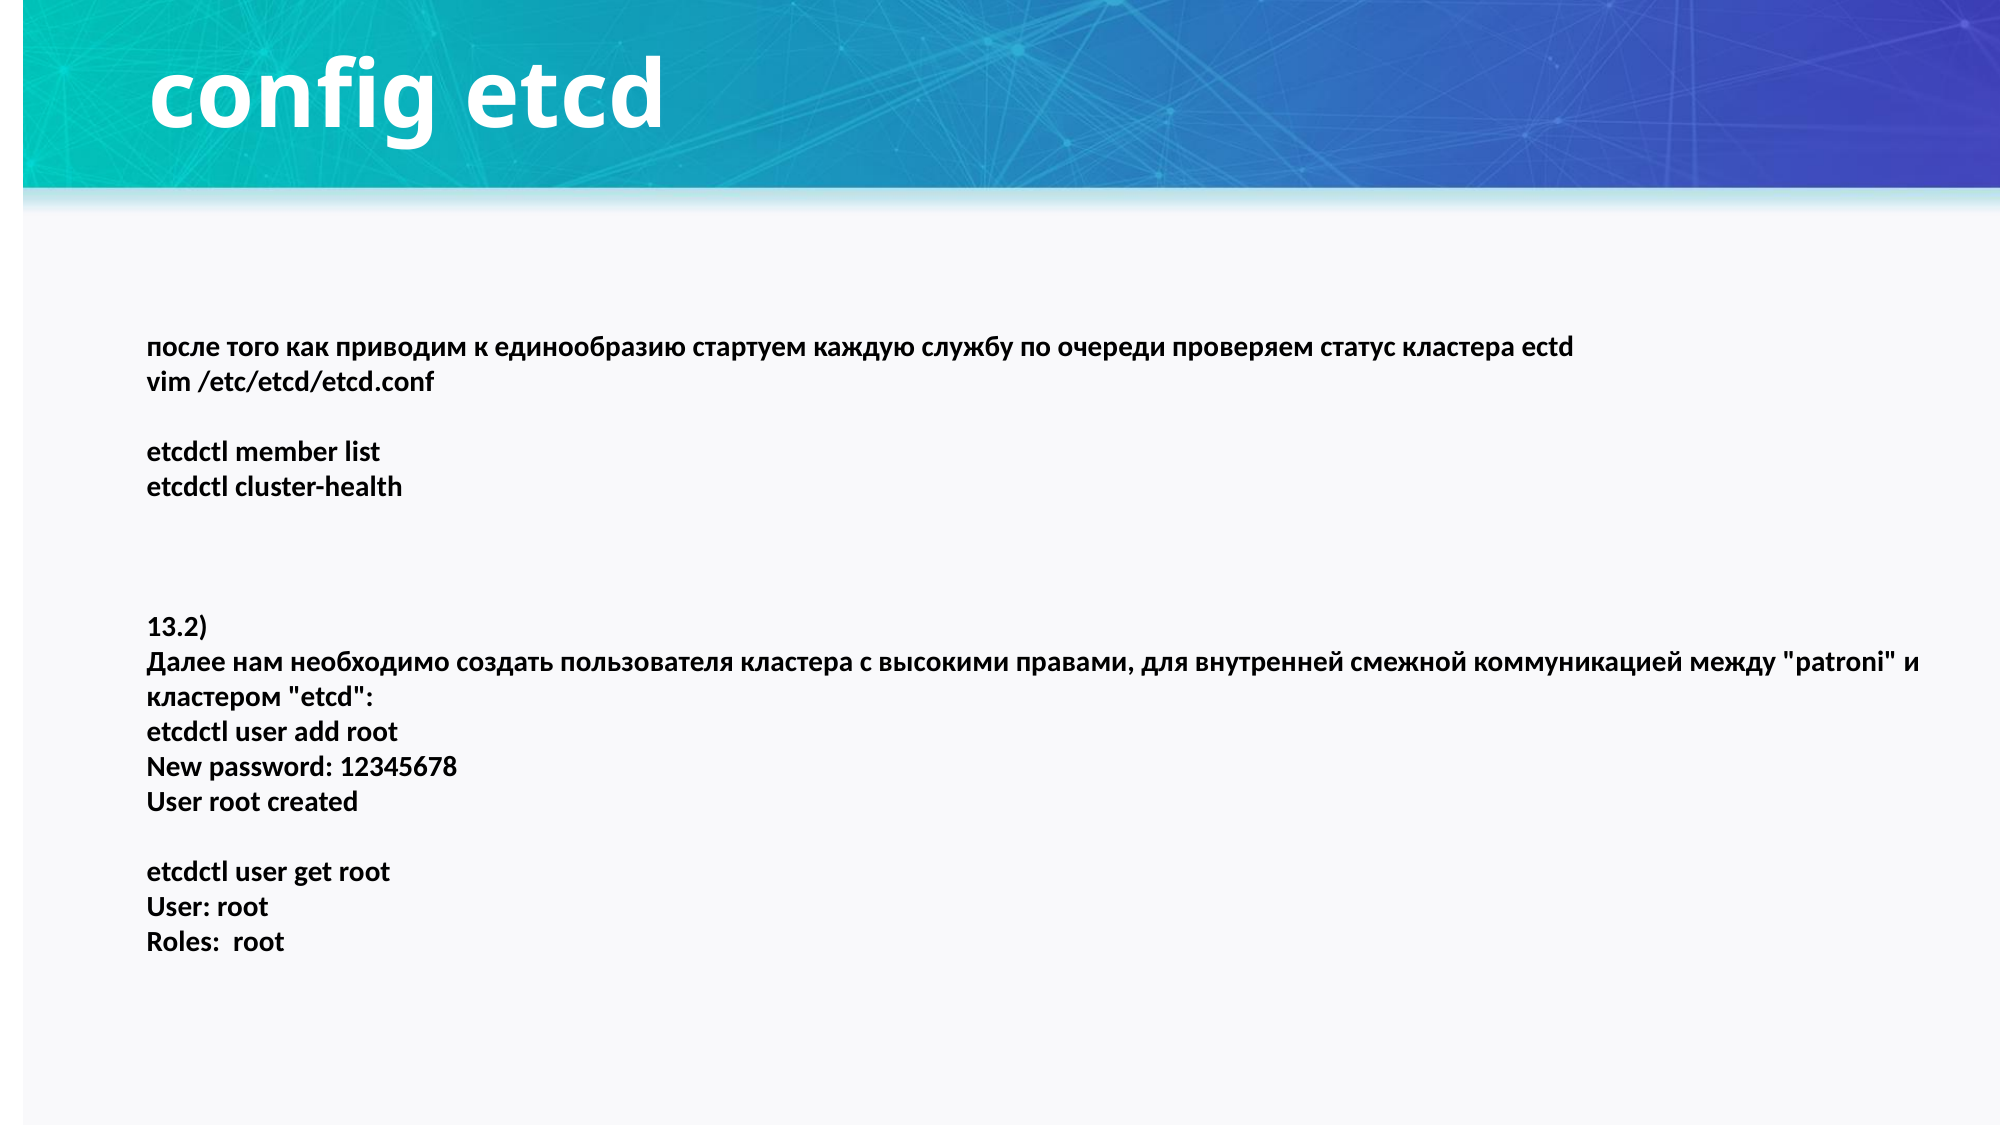

config etcd
после того как приводим к единообразию стартуем каждую службу по очереди проверяем статус кластера ectd
vim /etc/etcd/etcd.conf
etcdctl member list
etcdctl cluster-health
13.2)
Далее нам необходимо создать пользователя кластера с высокими правами, для внутренней смежной коммуникацией между "patroni" и кластером "etcd":
etcdctl user add root
New password: 12345678
User root created
etcdctl user get root
User: root
Roles: root